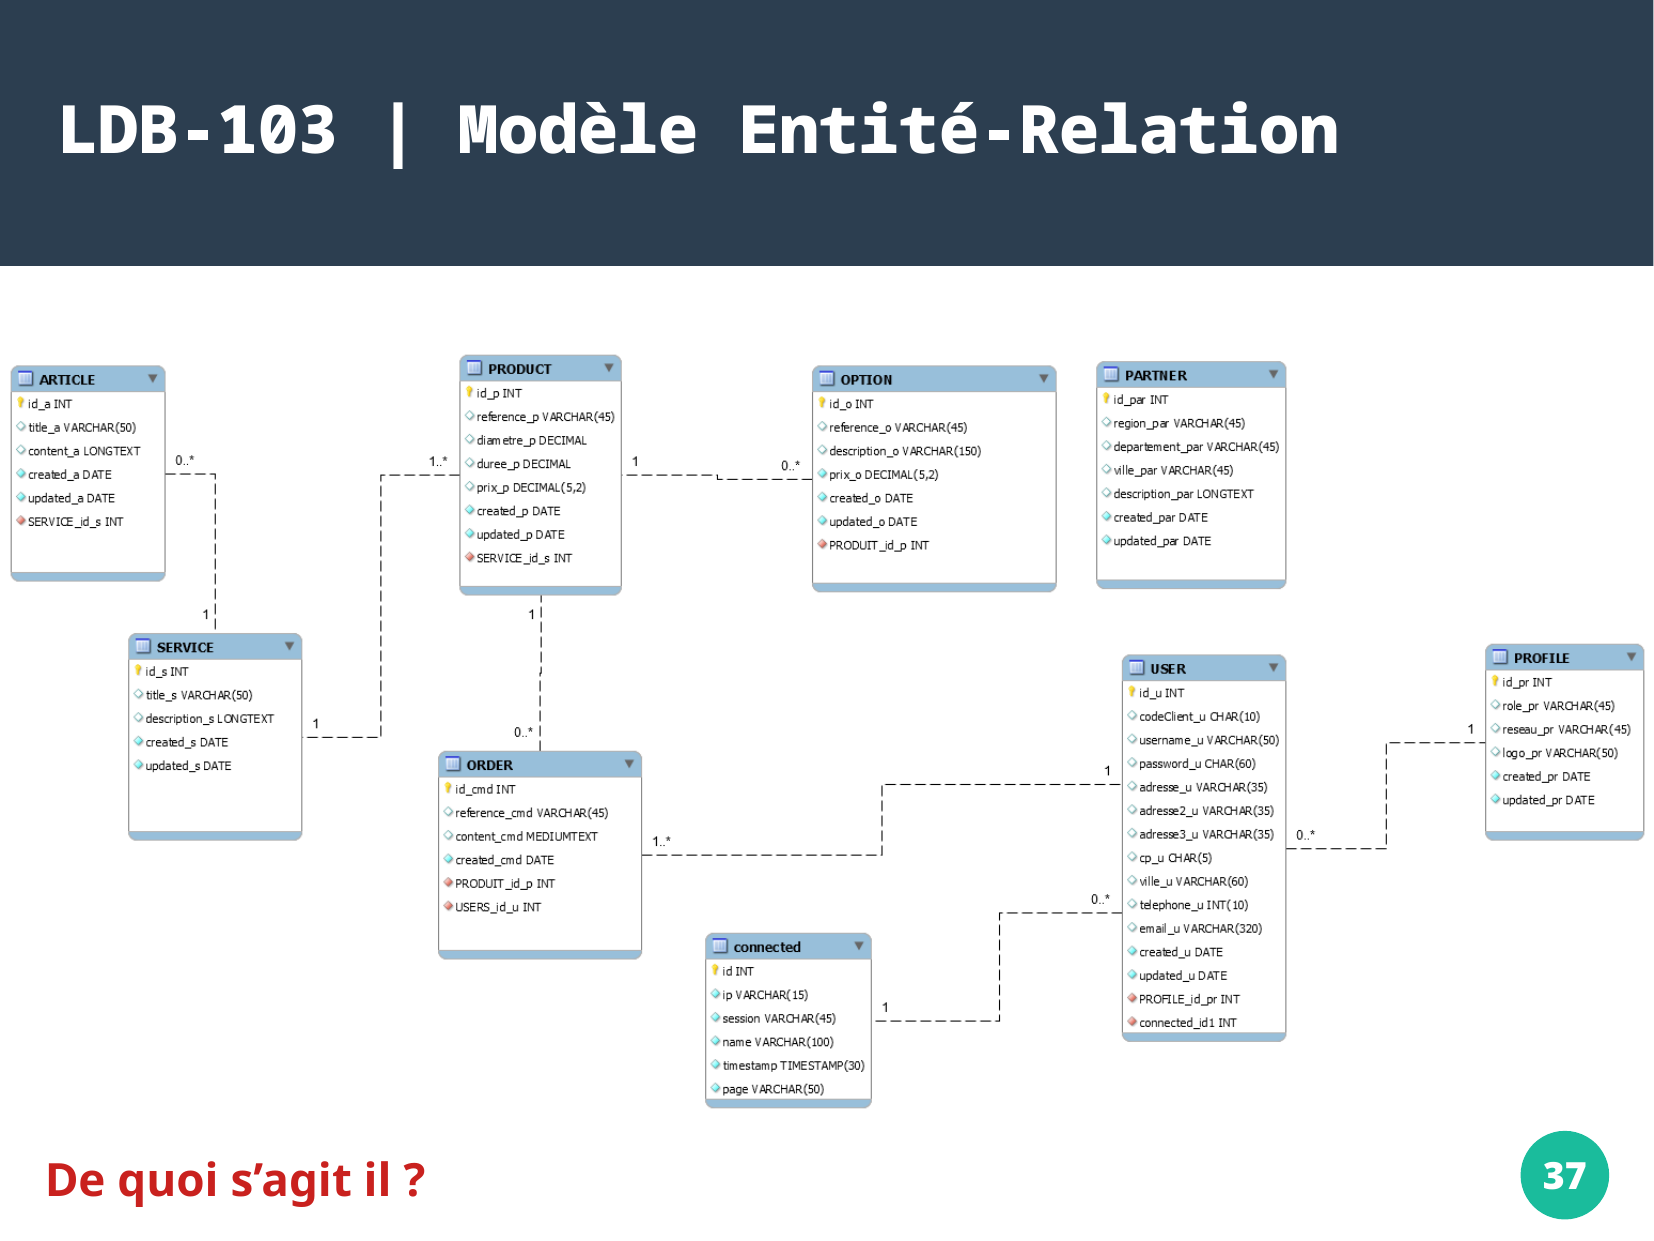

# LDB-103 | Modèle Entité-Relation
37
De quoi s’agit il ?